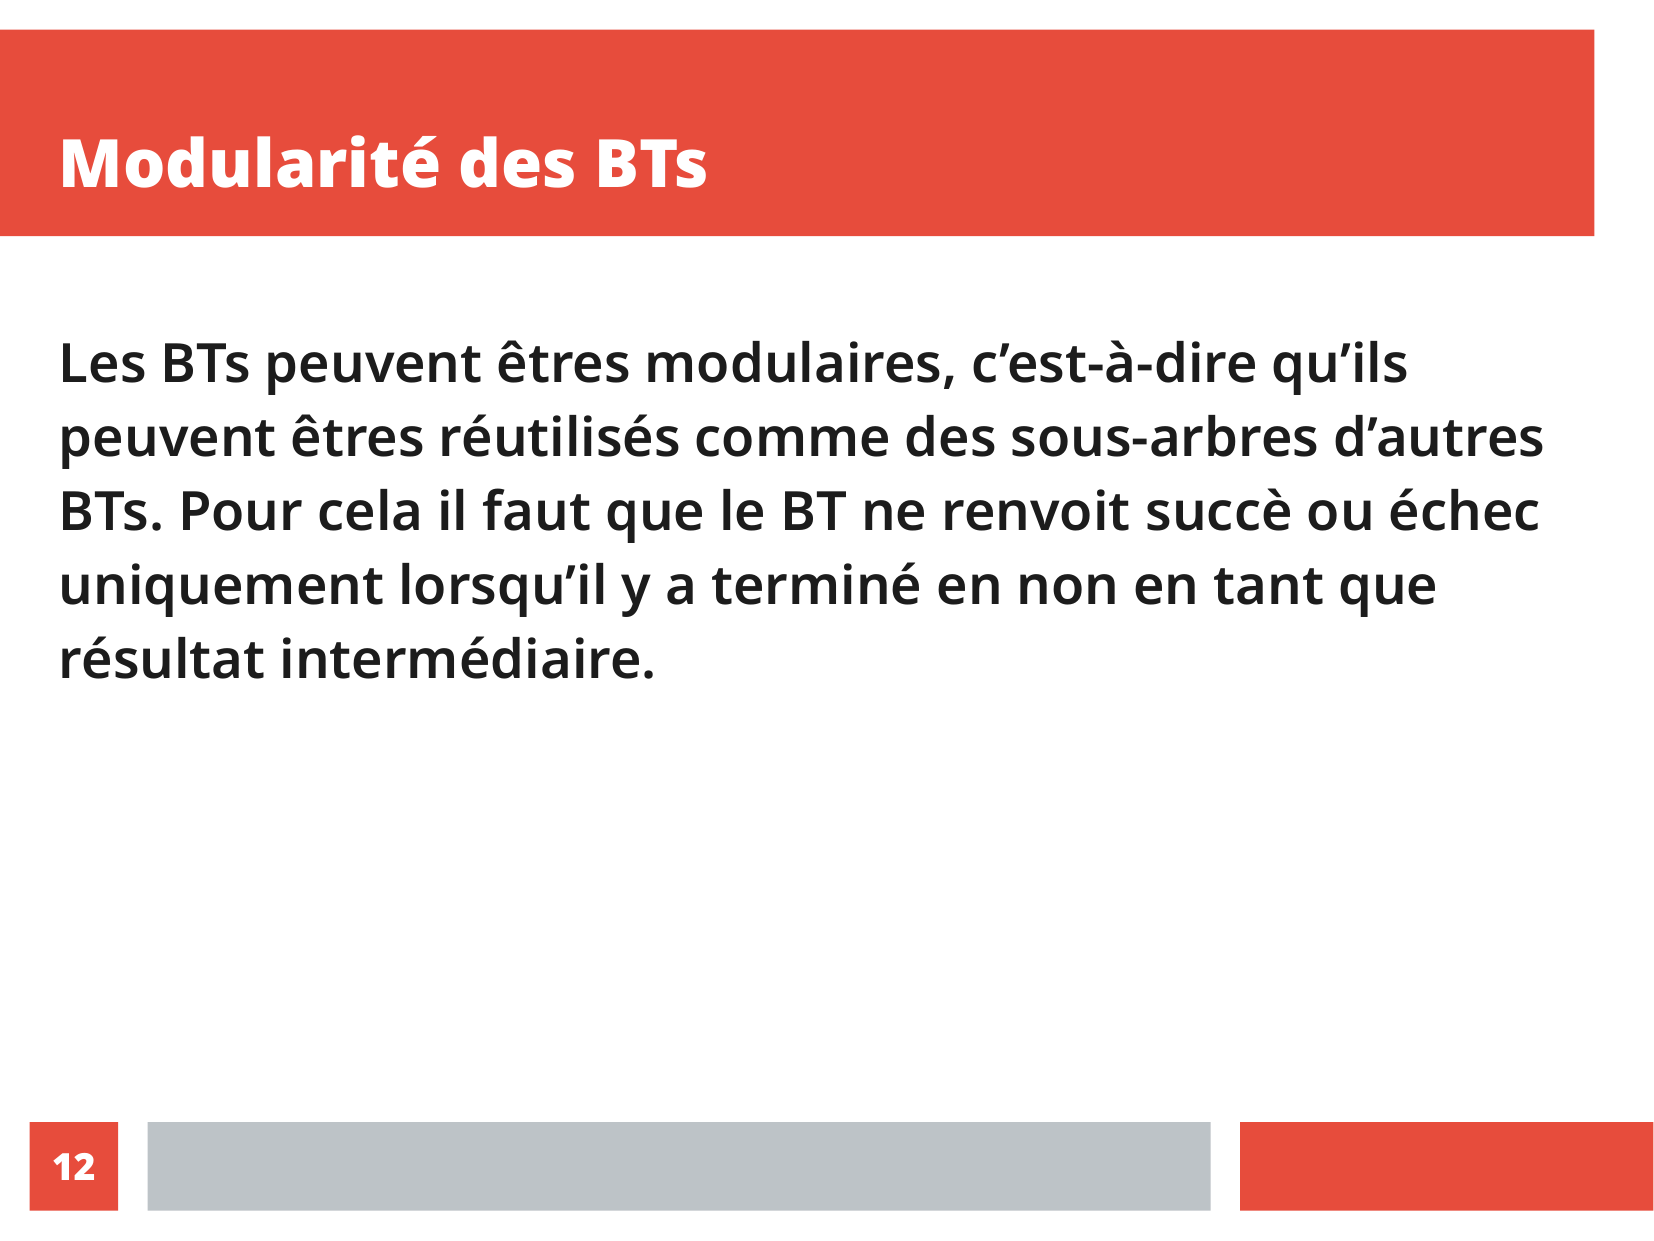

# Modularité des BTs
Les BTs peuvent êtres modulaires, c’est-à-dire qu’ils peuvent êtres réutilisés comme des sous-arbres d’autres BTs. Pour cela il faut que le BT ne renvoit succè ou échec uniquement lorsqu’il y a terminé en non en tant que résultat intermédiaire.
12